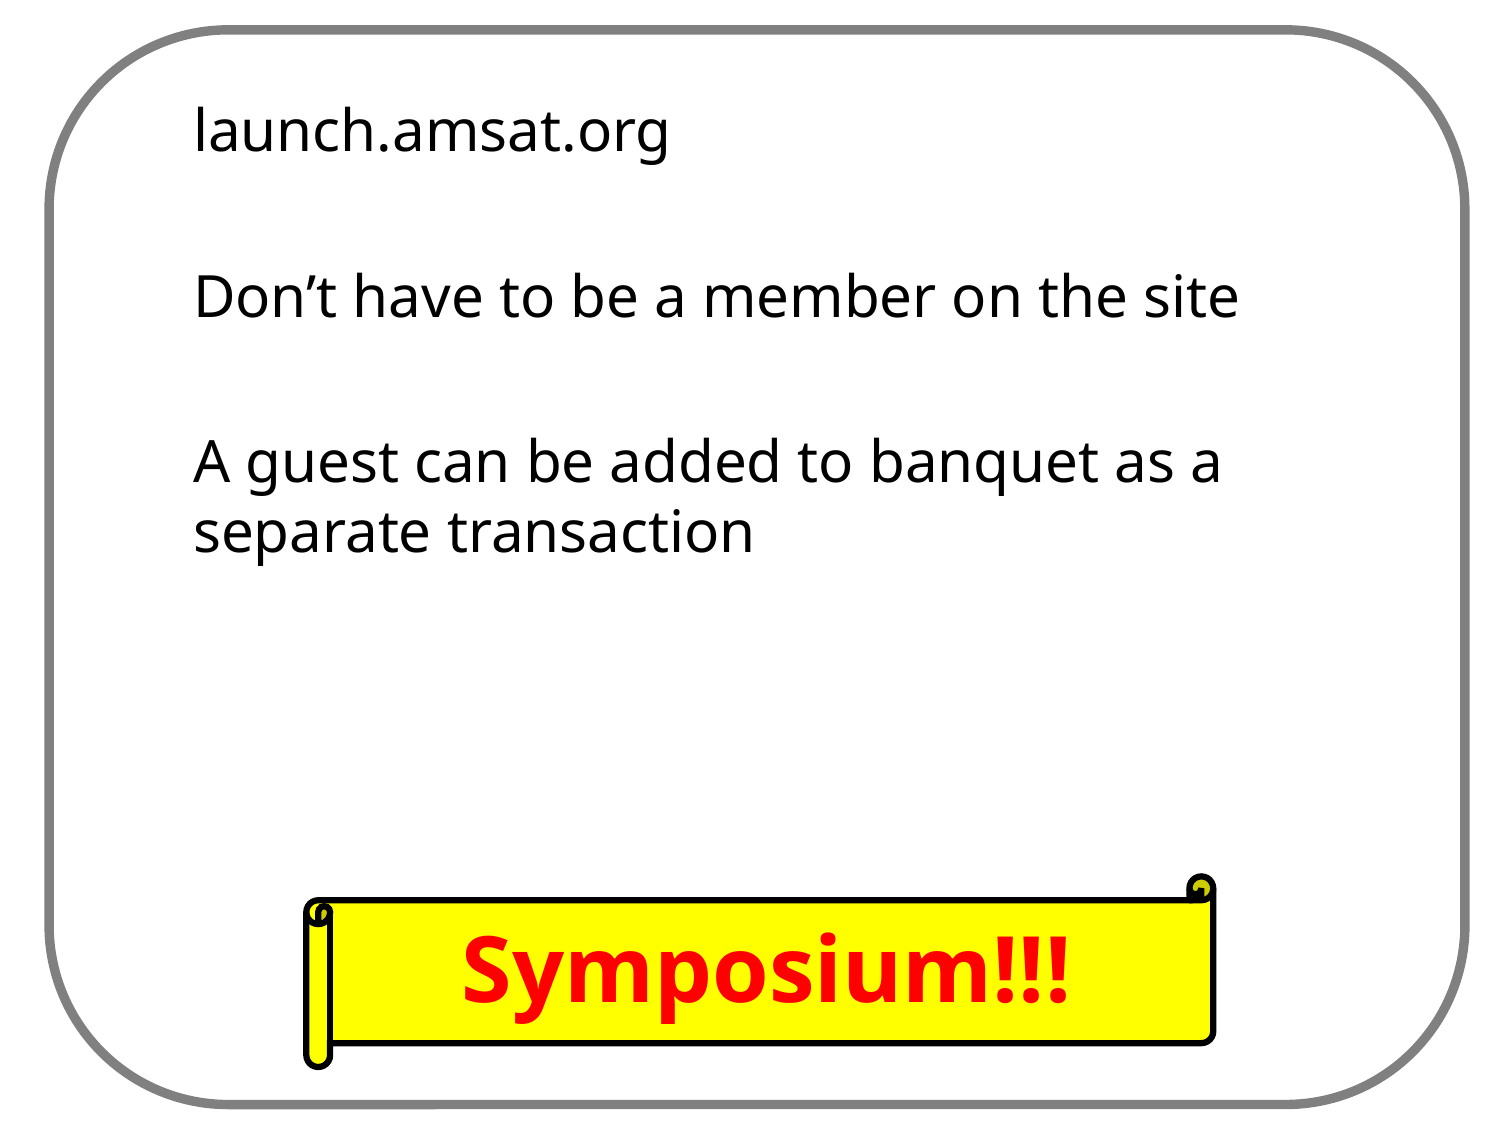

launch.amsat.org
Don’t have to be a member on the site
A guest can be added to banquet as a separate transaction
Symposium!!!